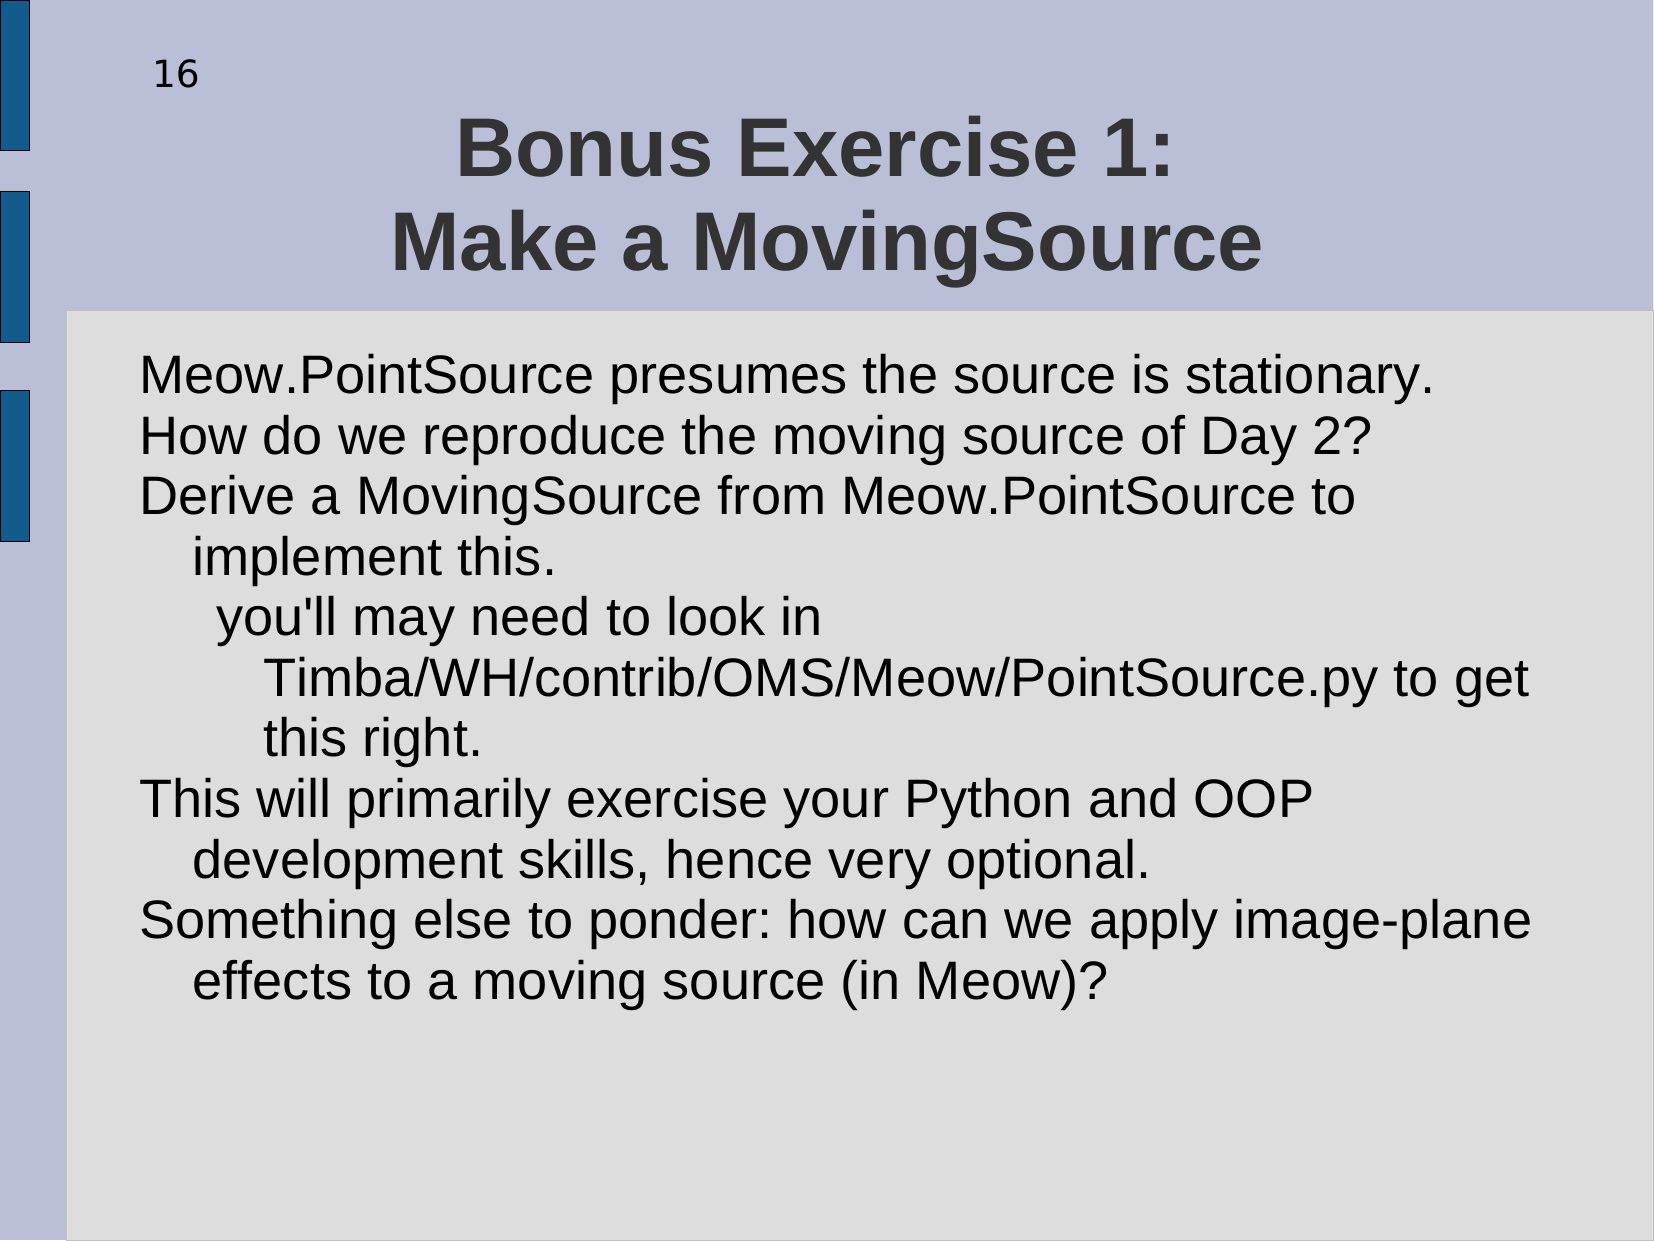

# Bonus Exercise 1: Make a MovingSource
Meow.PointSource presumes the source is stationary.
How do we reproduce the moving source of Day 2?
Derive a MovingSource from Meow.PointSource to implement this.
you'll may need to look in Timba/WH/contrib/OMS/Meow/PointSource.py to get this right.
This will primarily exercise your Python and OOP development skills, hence very optional.
Something else to ponder: how can we apply image-plane effects to a moving source (in Meow)?